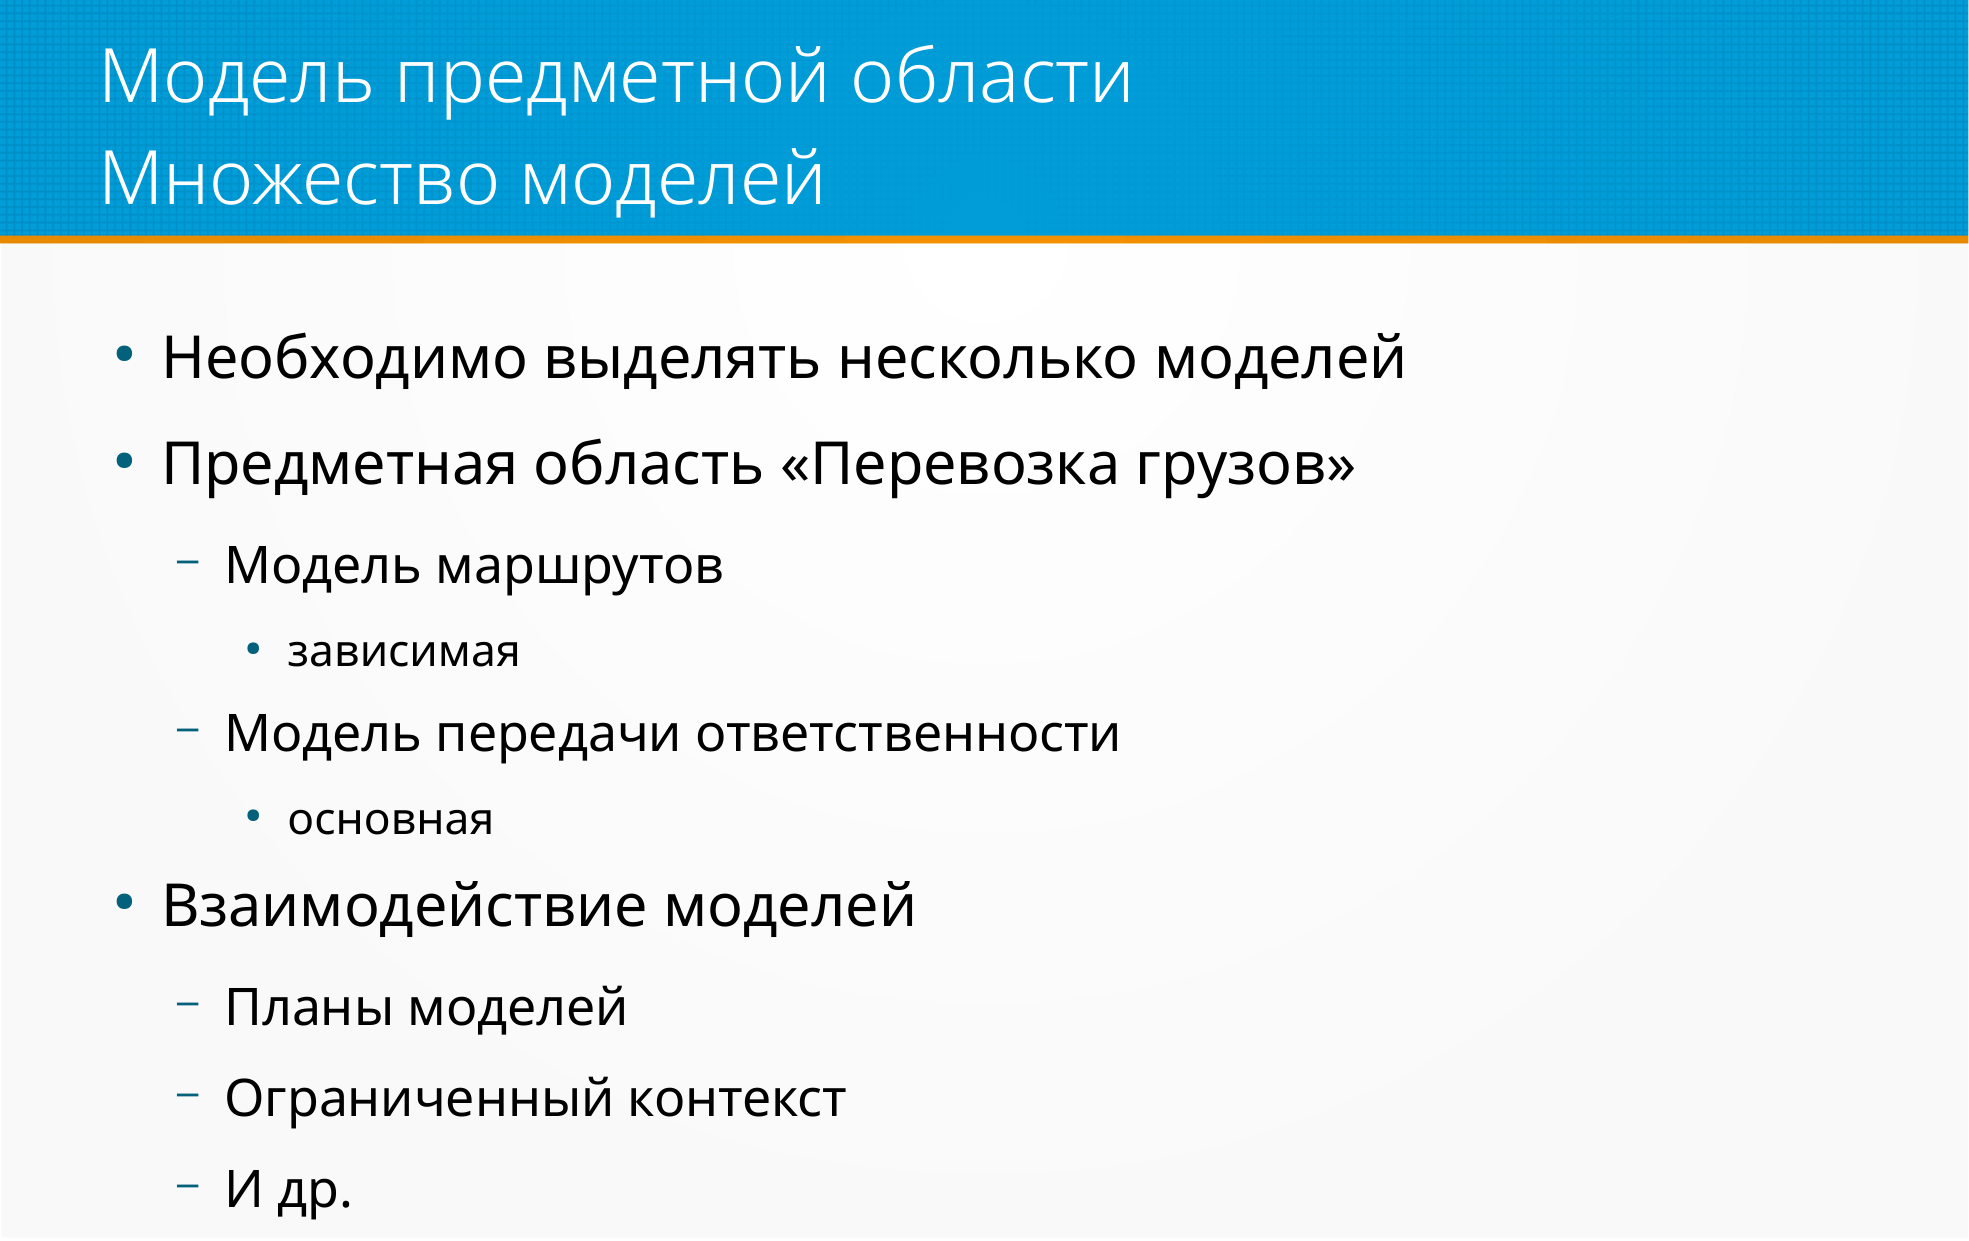

# Модель предметной области Множество моделей
Необходимо выделять несколько моделей
Предметная область «Перевозка грузов»
Модель маршрутов
зависимая
Модель передачи ответственности
основная
Взаимодействие моделей
Планы моделей
Ограниченный контекст
И др.